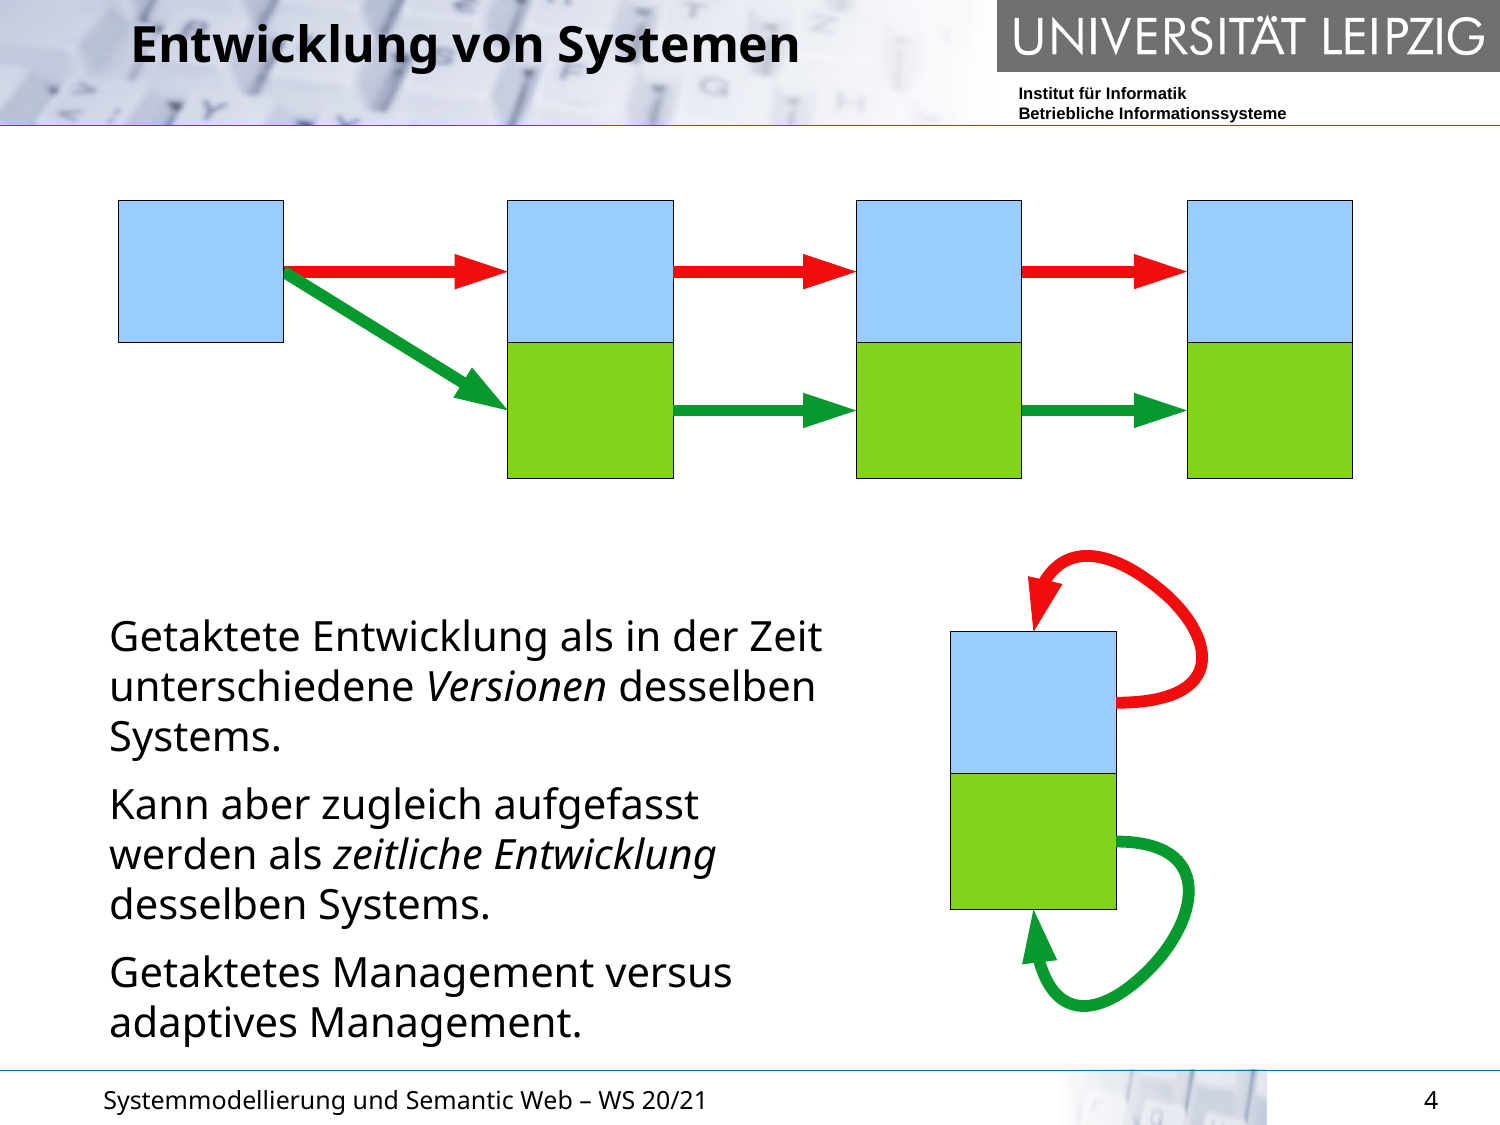

Entwicklung von Systemen
Getaktete Entwicklung als in der Zeit unterschiedene Versionen desselben Systems.
Kann aber zugleich aufgefasst werden als zeitliche Entwicklung desselben Systems.
Getaktetes Management versus adaptives Management.
Systemmodellierung und Semantic Web – WS 20/21
4